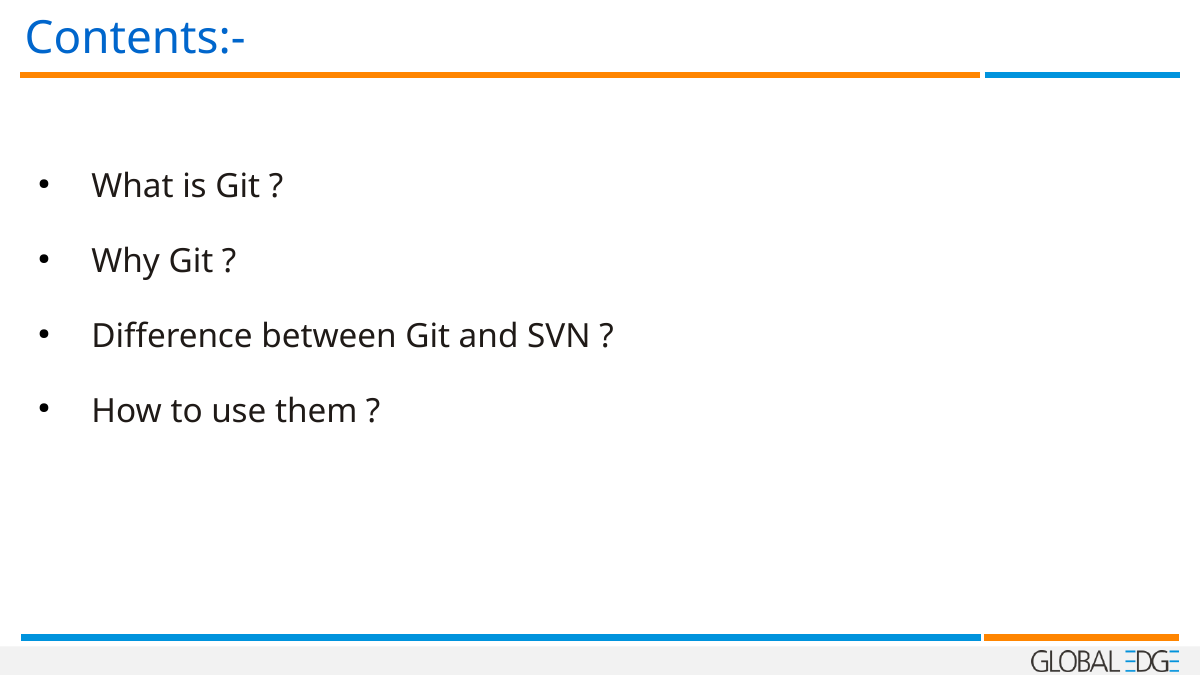

# Contents:-
What is Git ?
Why Git ?
Difference between Git and SVN ?
How to use them ?